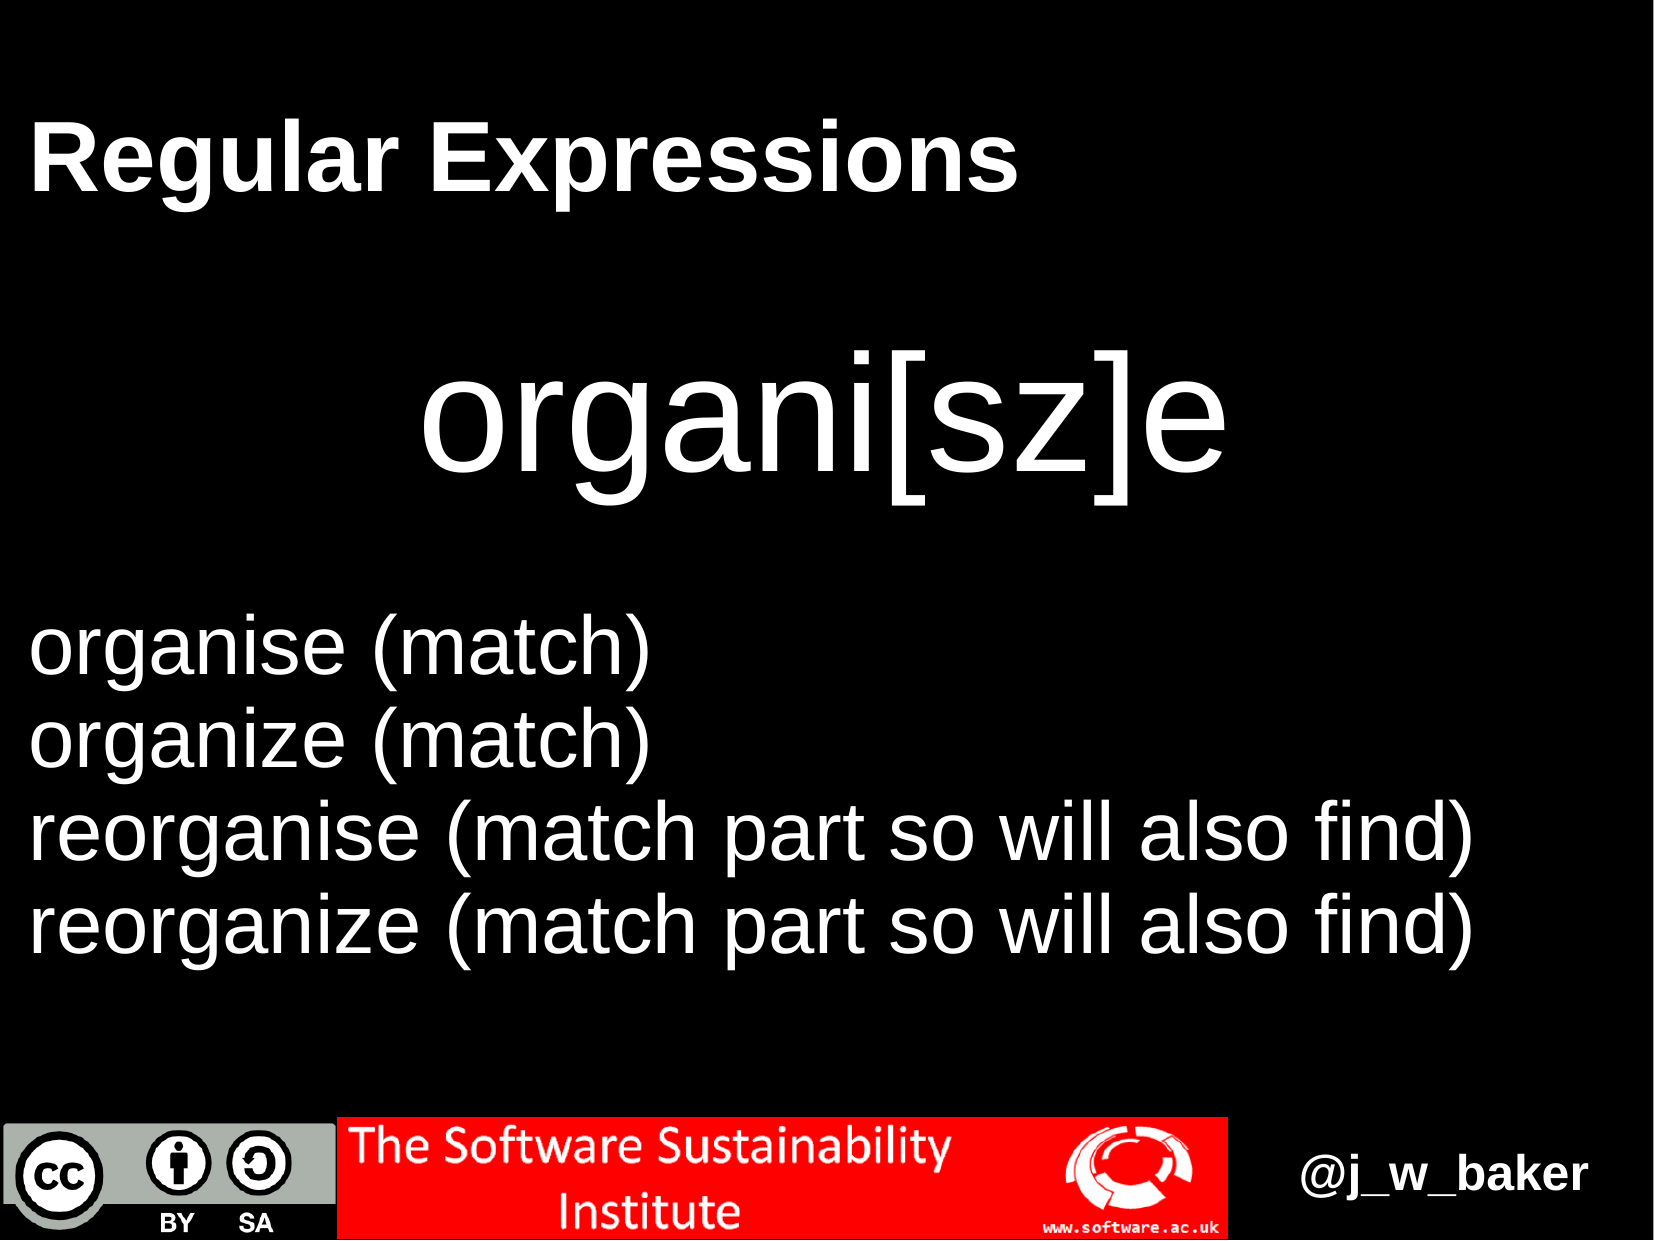

Regular Expressions
organi[sz]e
organise (match)
organize (match)
reorganise (match part so will also find)
reorganize (match part so will also find)
@j_w_baker